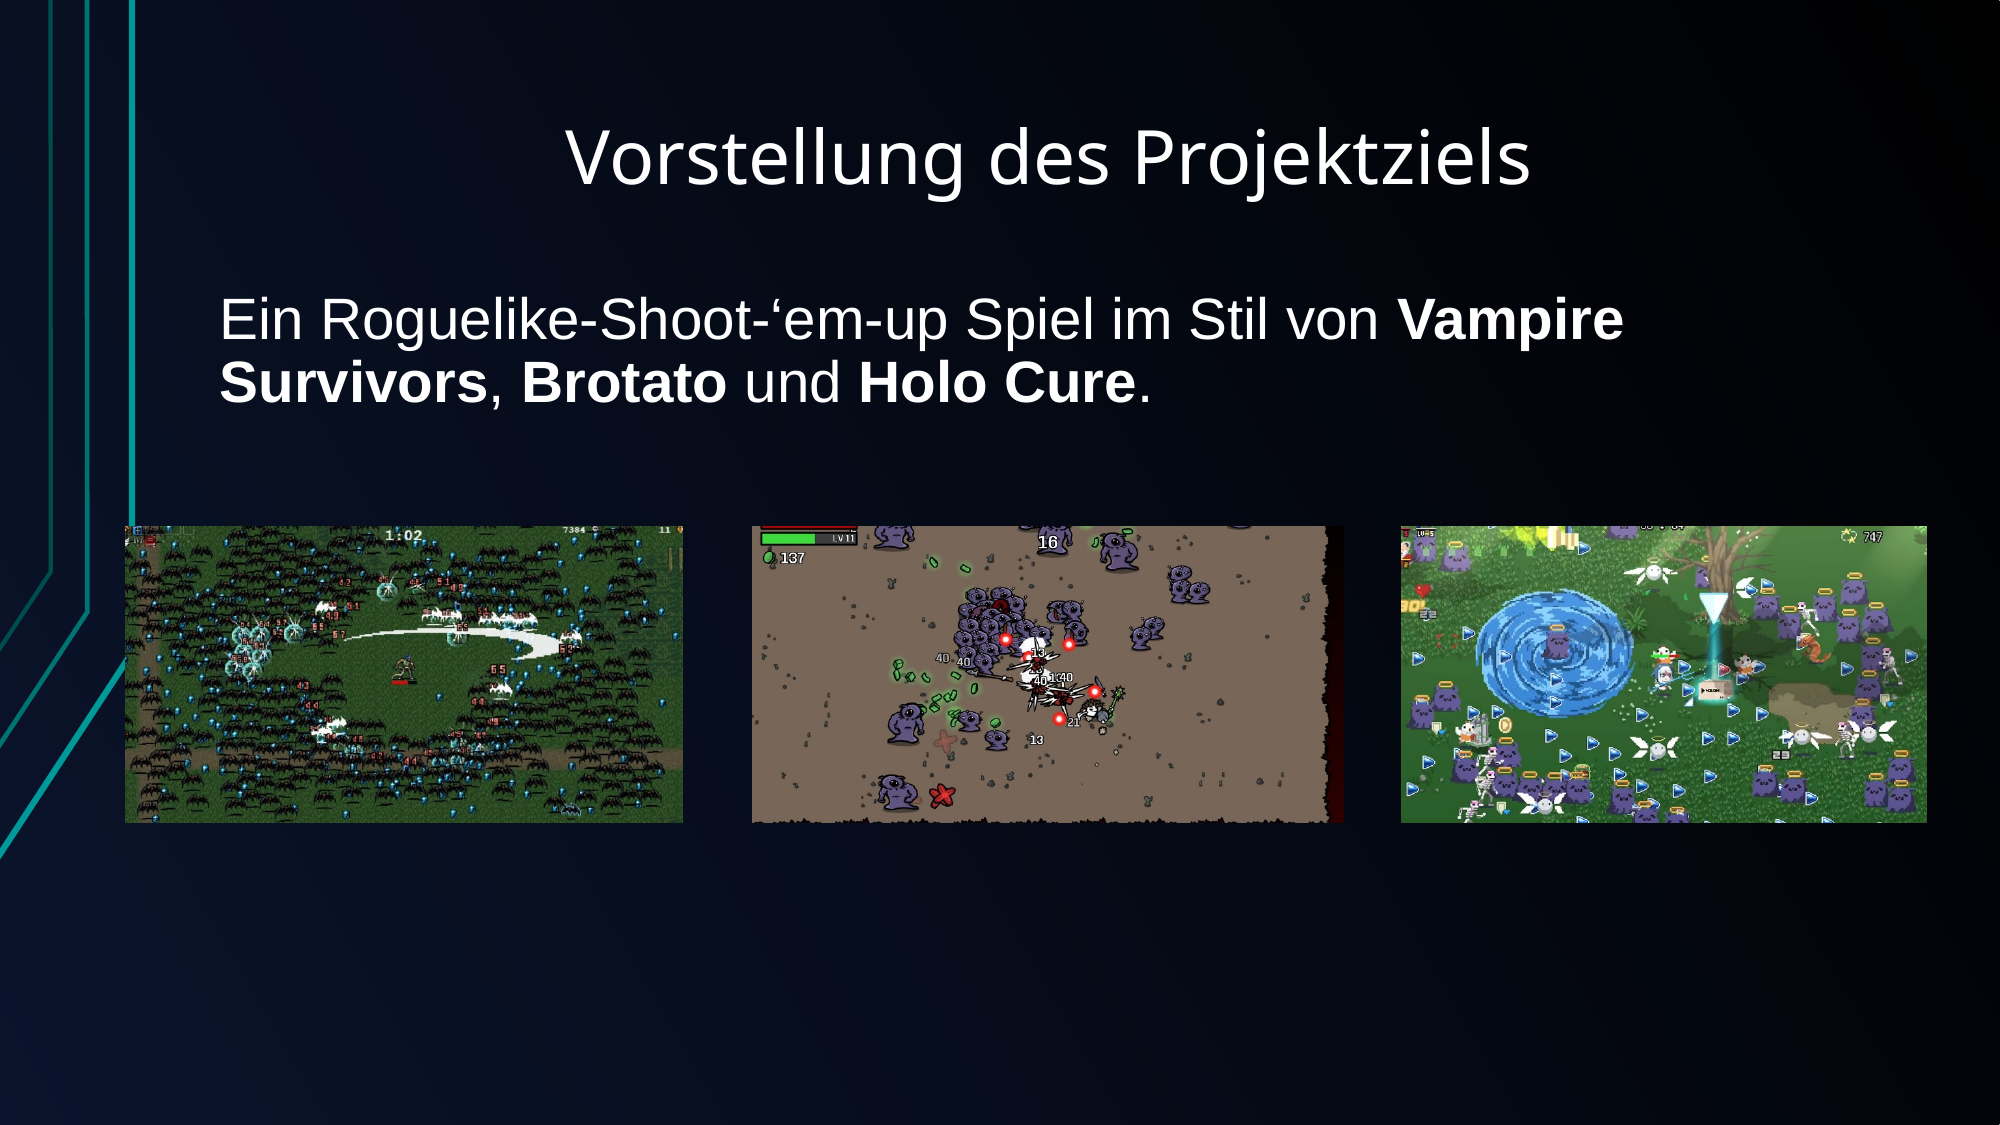

# Vorstellung des Projektziels
Ein Roguelike-Shoot-‘em-up Spiel im Stil von Vampire Survivors, Brotato und Holo Cure.